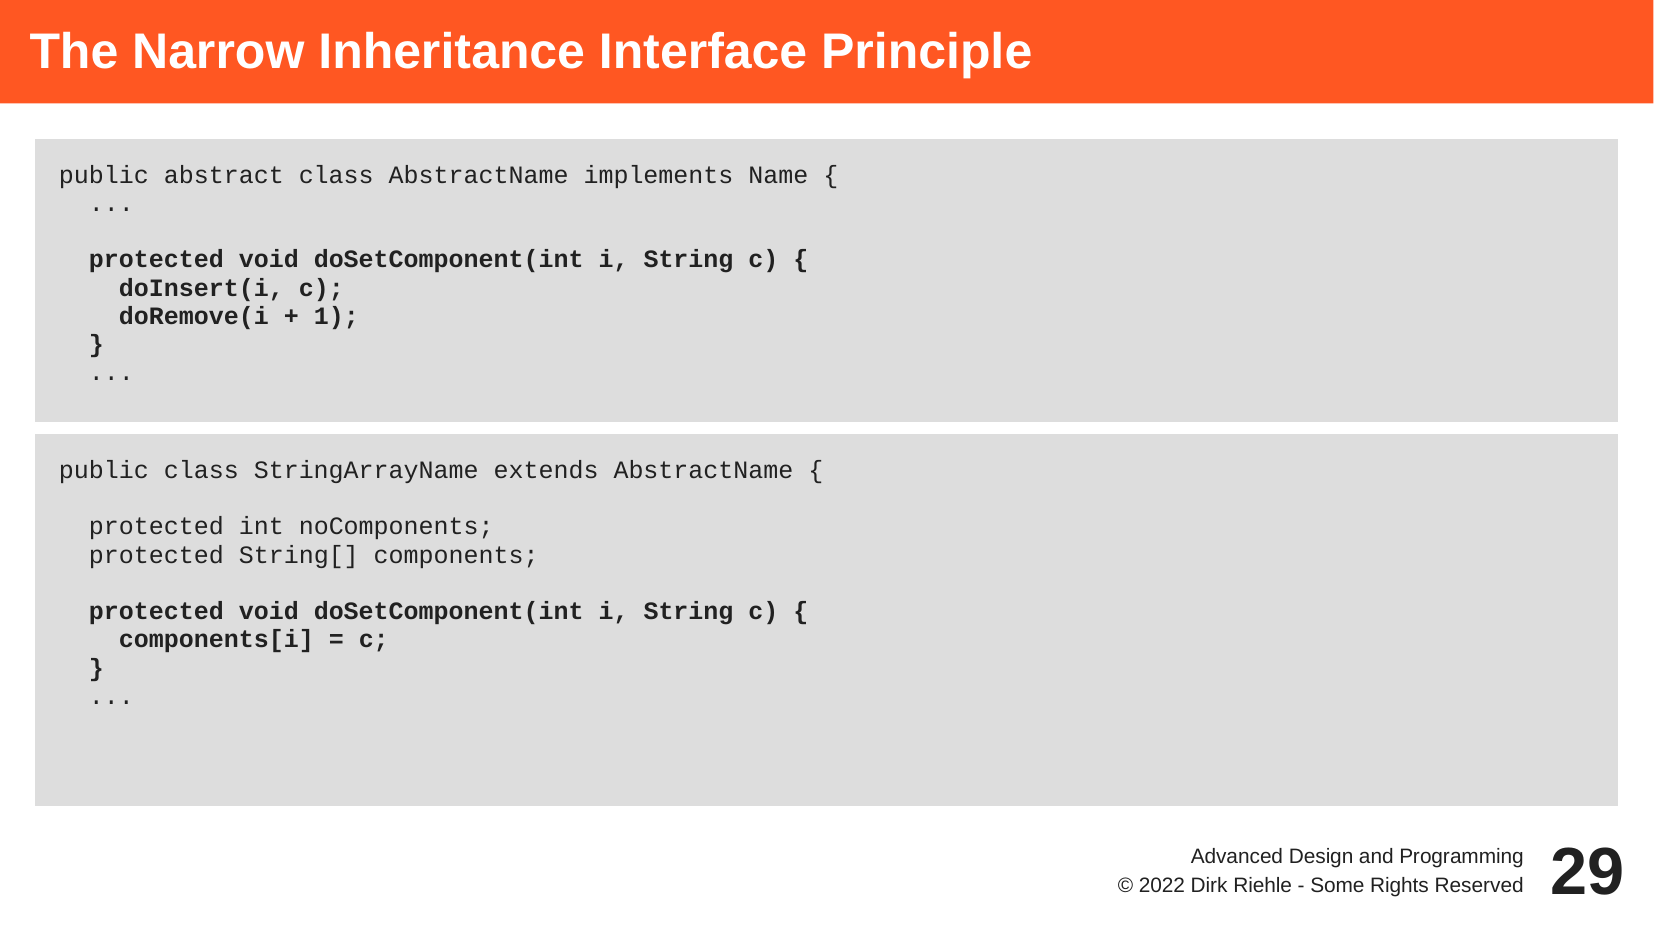

# The Narrow Inheritance Interface Principle
public abstract class AbstractName implements Name {
 ...
 protected void doSetComponent(int i, String c) {
 doInsert(i, c);
 doRemove(i + 1);
 }
 ...
public class StringArrayName extends AbstractName {
 protected int noComponents;
 protected String[] components;
 protected void doSetComponent(int i, String c) {
 components[i] = c;
 }
 ...
Advanced Design and Programming
29
© 2022 Dirk Riehle - Some Rights Reserved